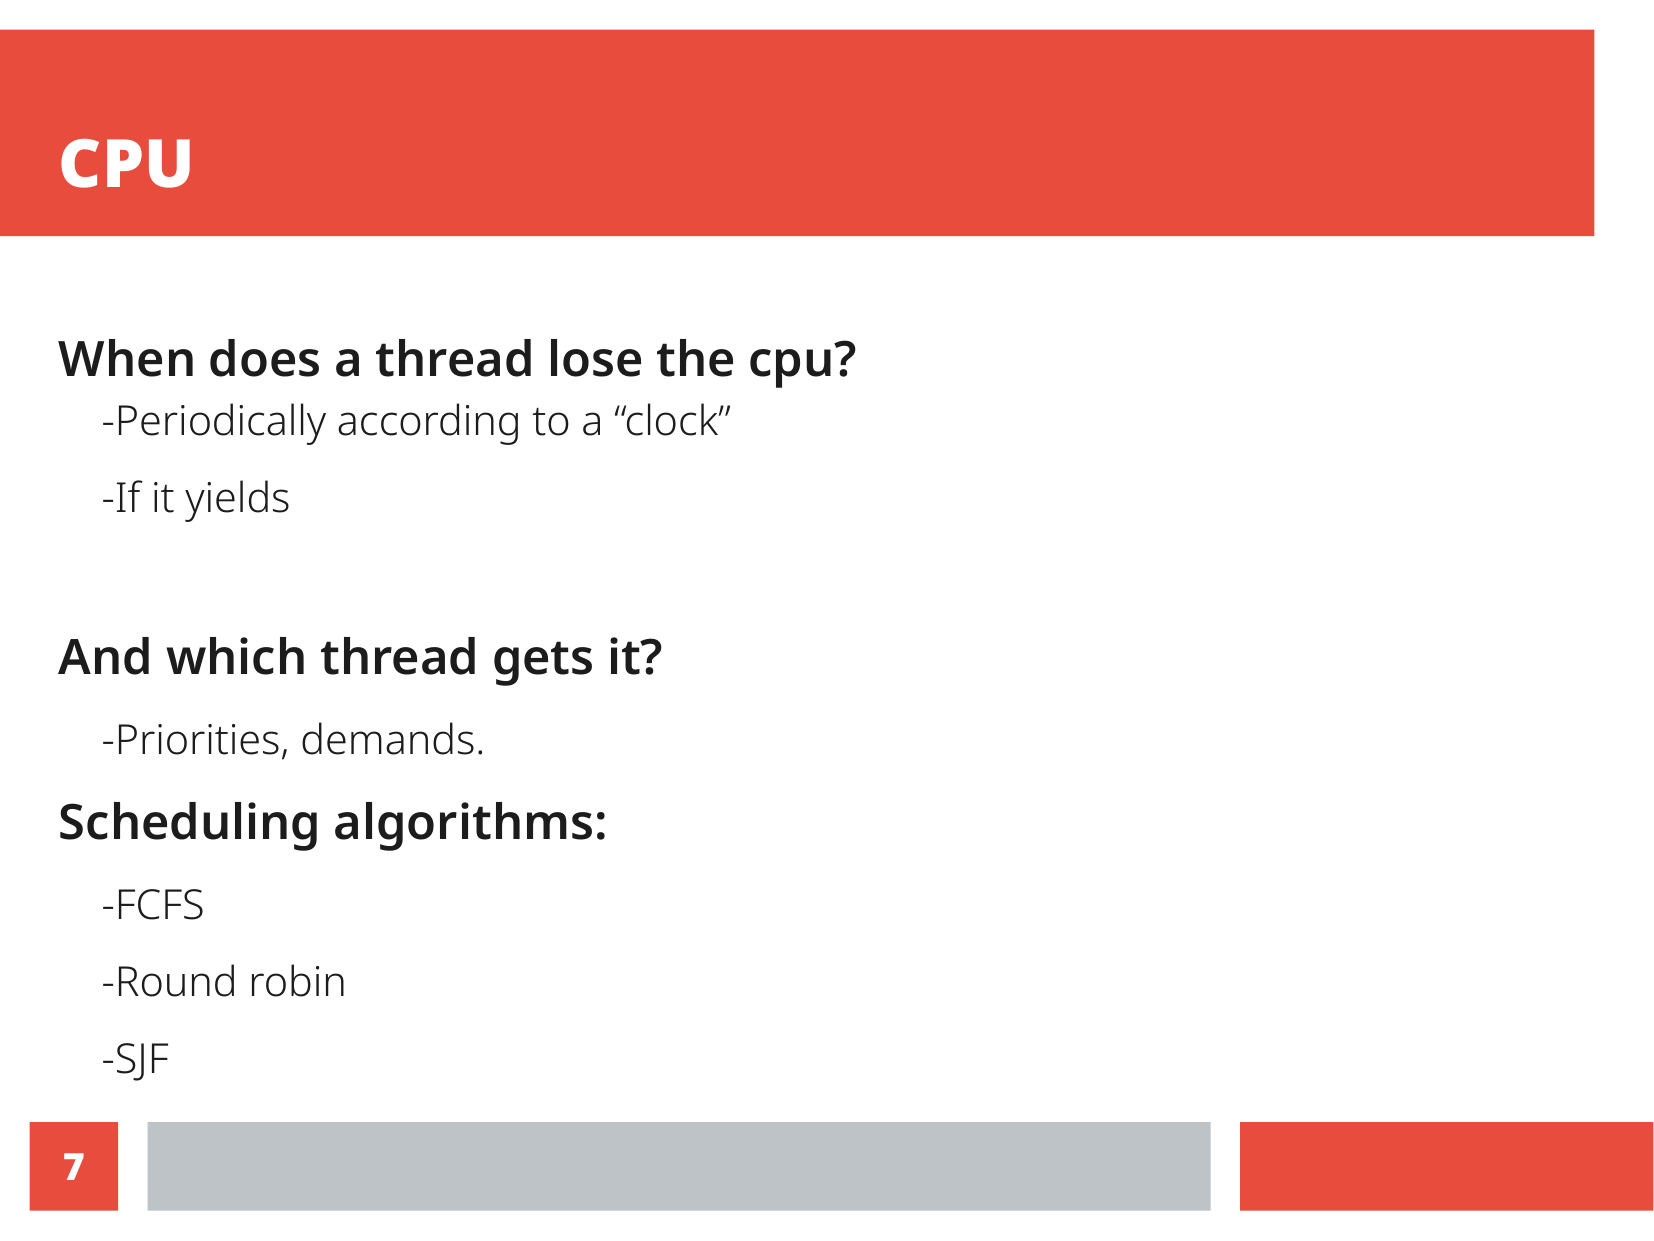

# CPU
When does a thread lose the cpu?
-Periodically according to a “clock”
-If it yields
And which thread gets it?
-Priorities, demands.
Scheduling algorithms:
-FCFS
-Round robin
-SJF
7